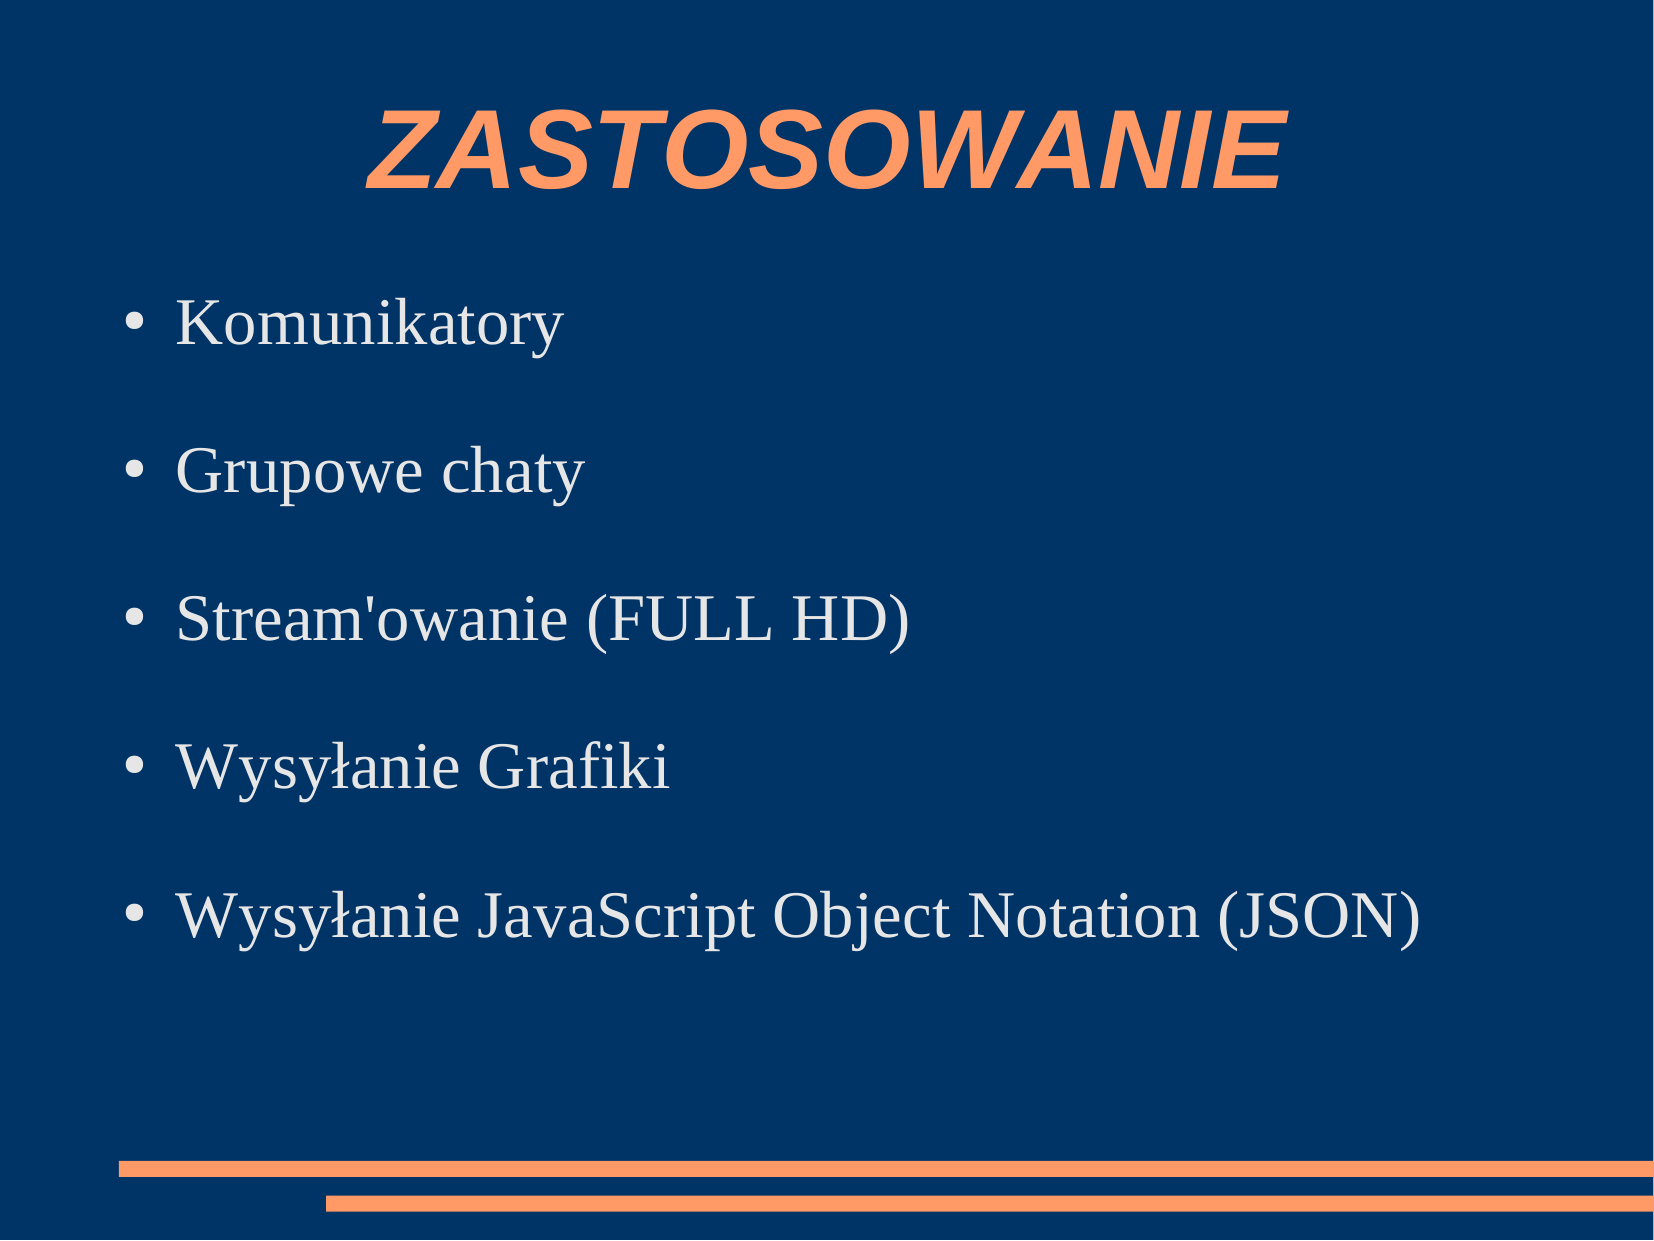

# ZASTOSOWANIE
Komunikatory
Grupowe chaty
Stream'owanie (FULL HD)
Wysyłanie Grafiki
Wysyłanie JavaScript Object Notation (JSON)